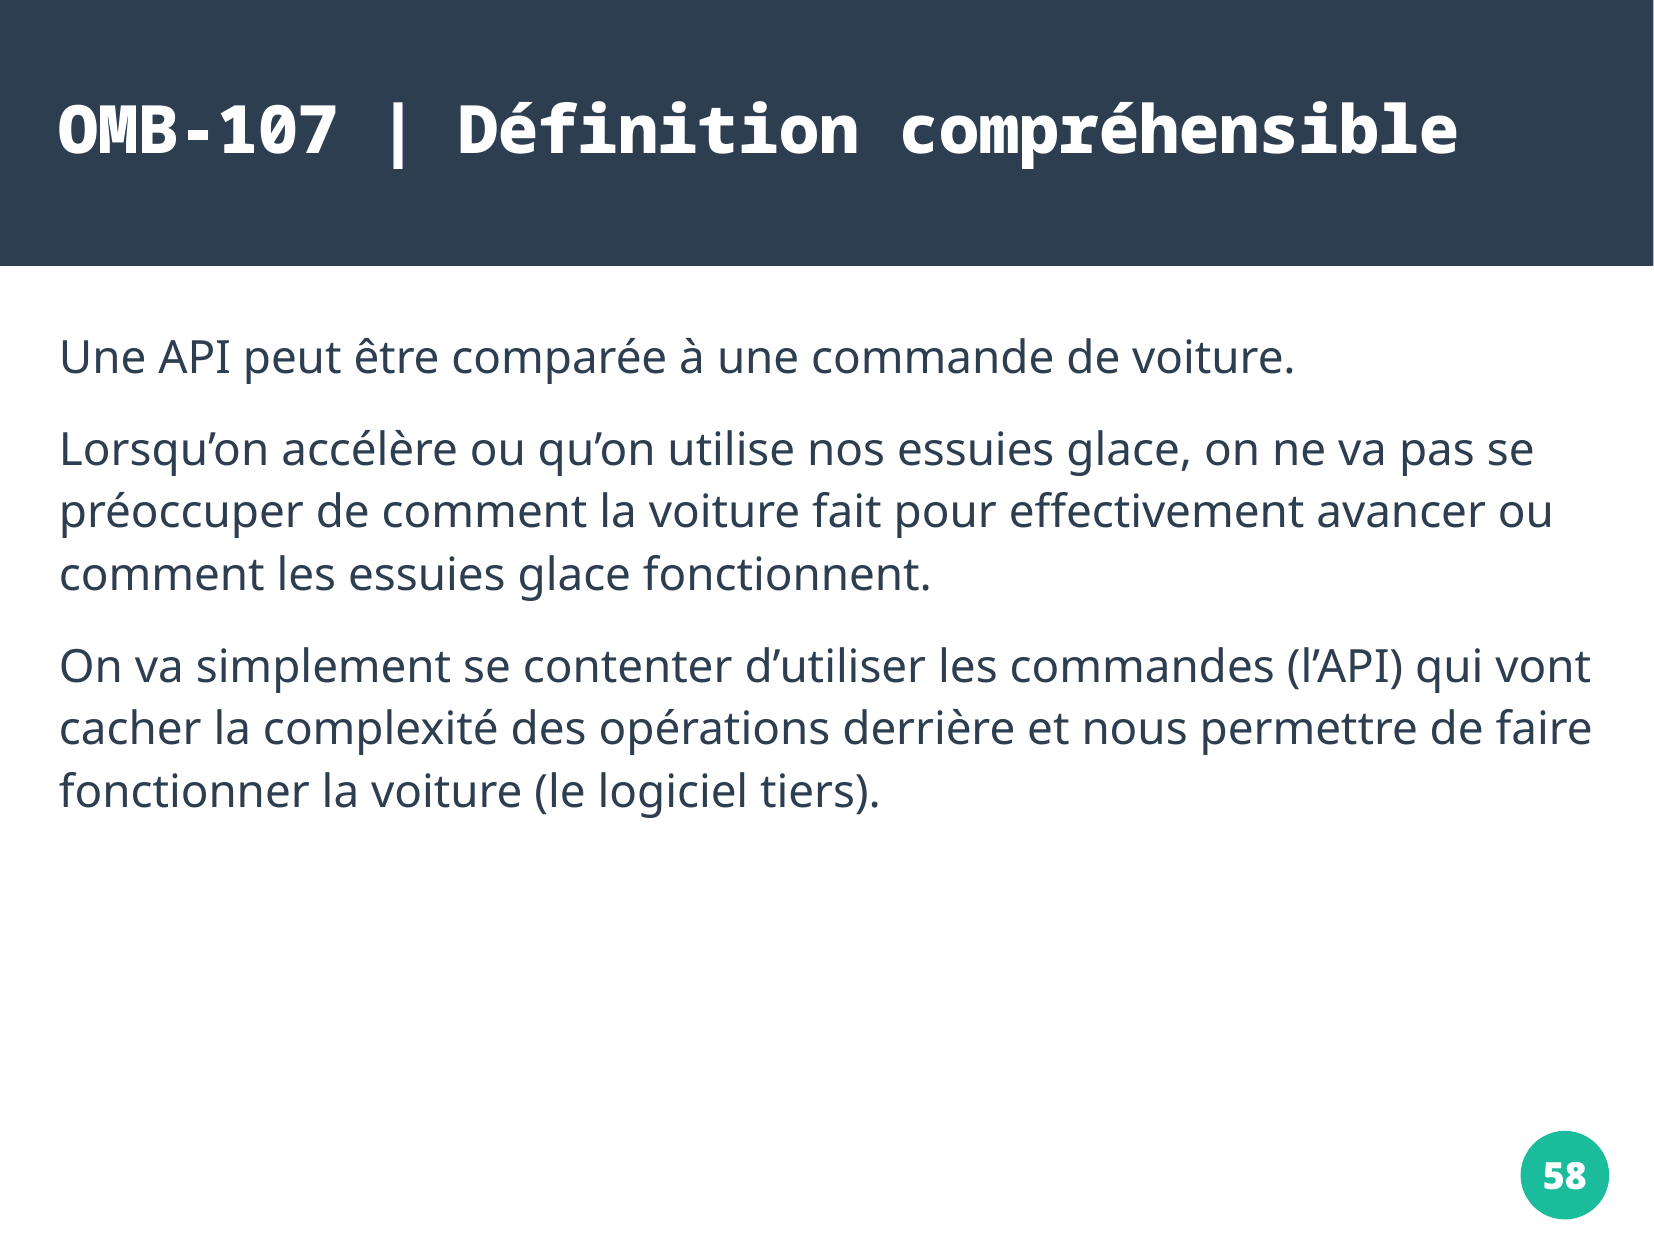

# OMB-107 | Définition compréhensible
Une API peut être comparée à une commande de voiture.
Lorsqu’on accélère ou qu’on utilise nos essuies glace, on ne va pas se préoccuper de comment la voiture fait pour effectivement avancer ou comment les essuies glace fonctionnent.
On va simplement se contenter d’utiliser les commandes (l’API) qui vont cacher la complexité des opérations derrière et nous permettre de faire fonctionner la voiture (le logiciel tiers).
58